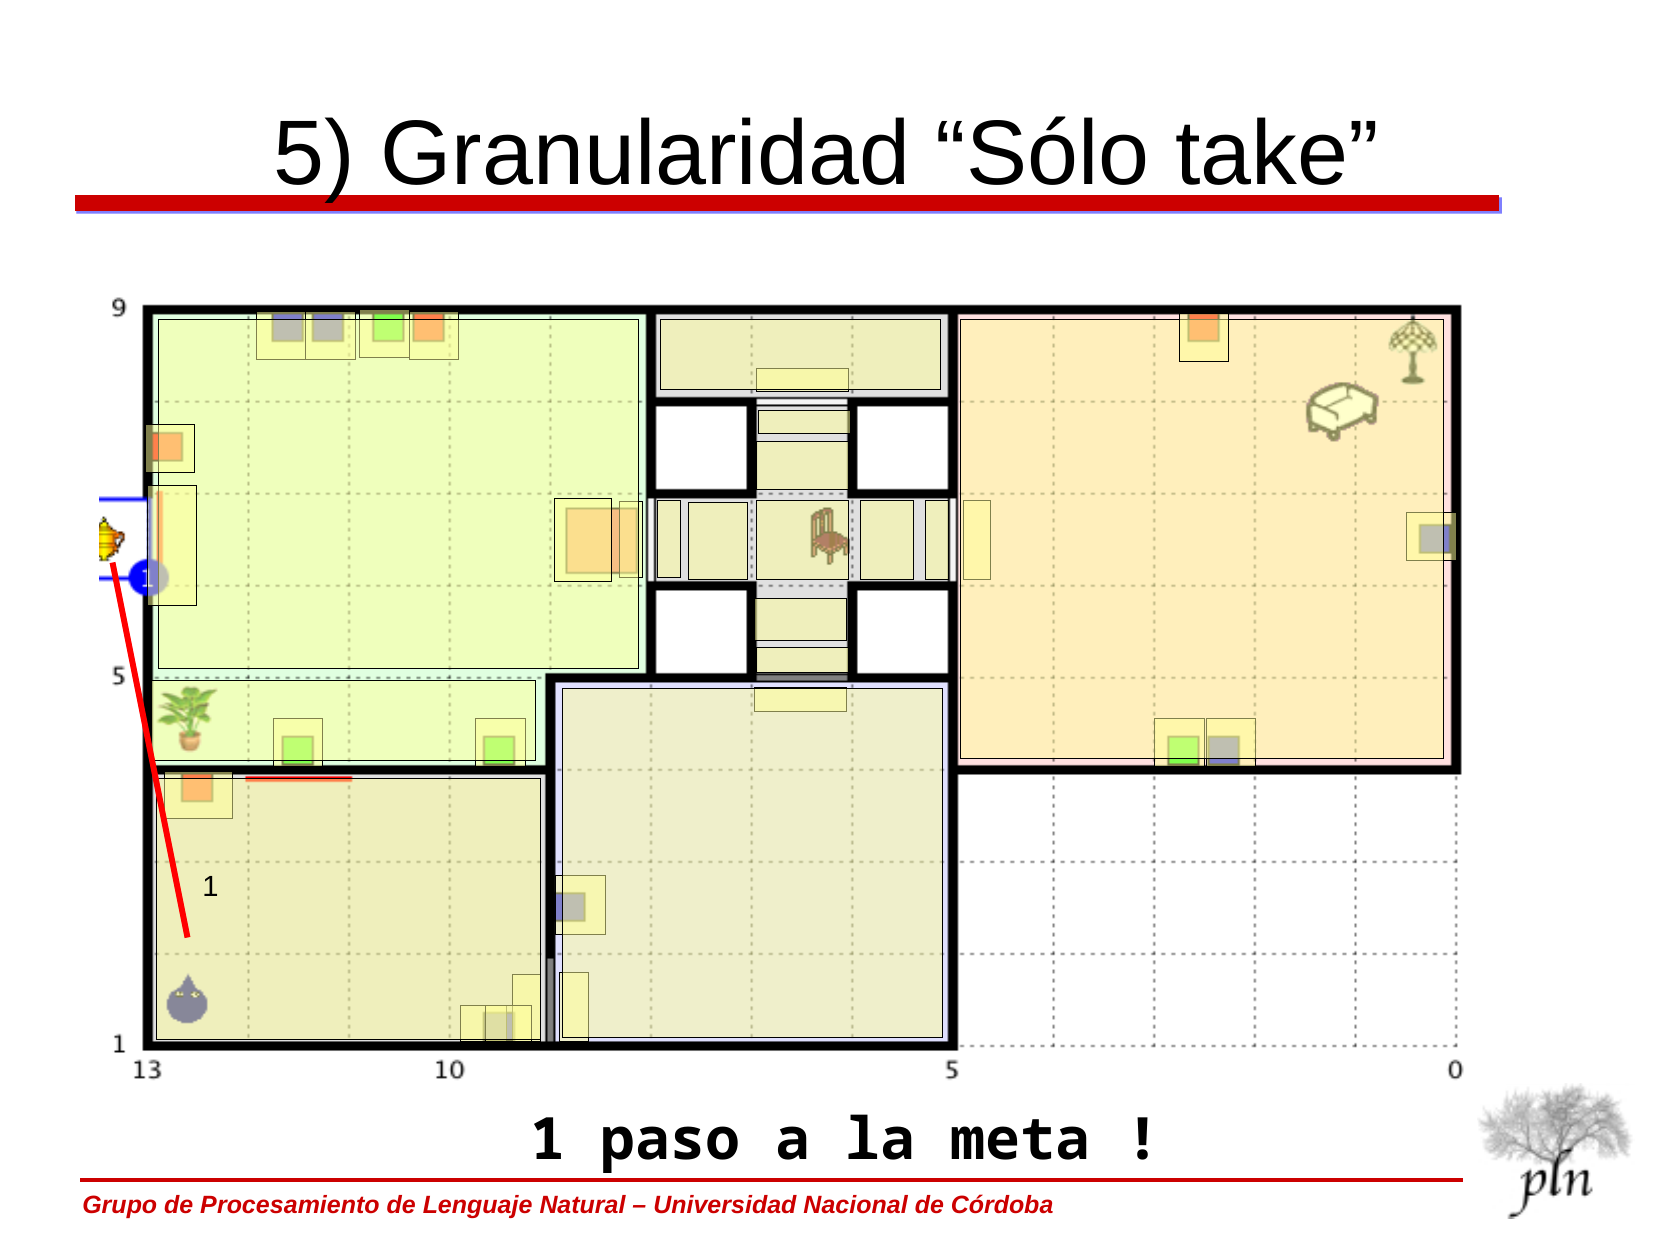

# 5) Granularidad “Sólo take”
1
 1 paso a la meta !